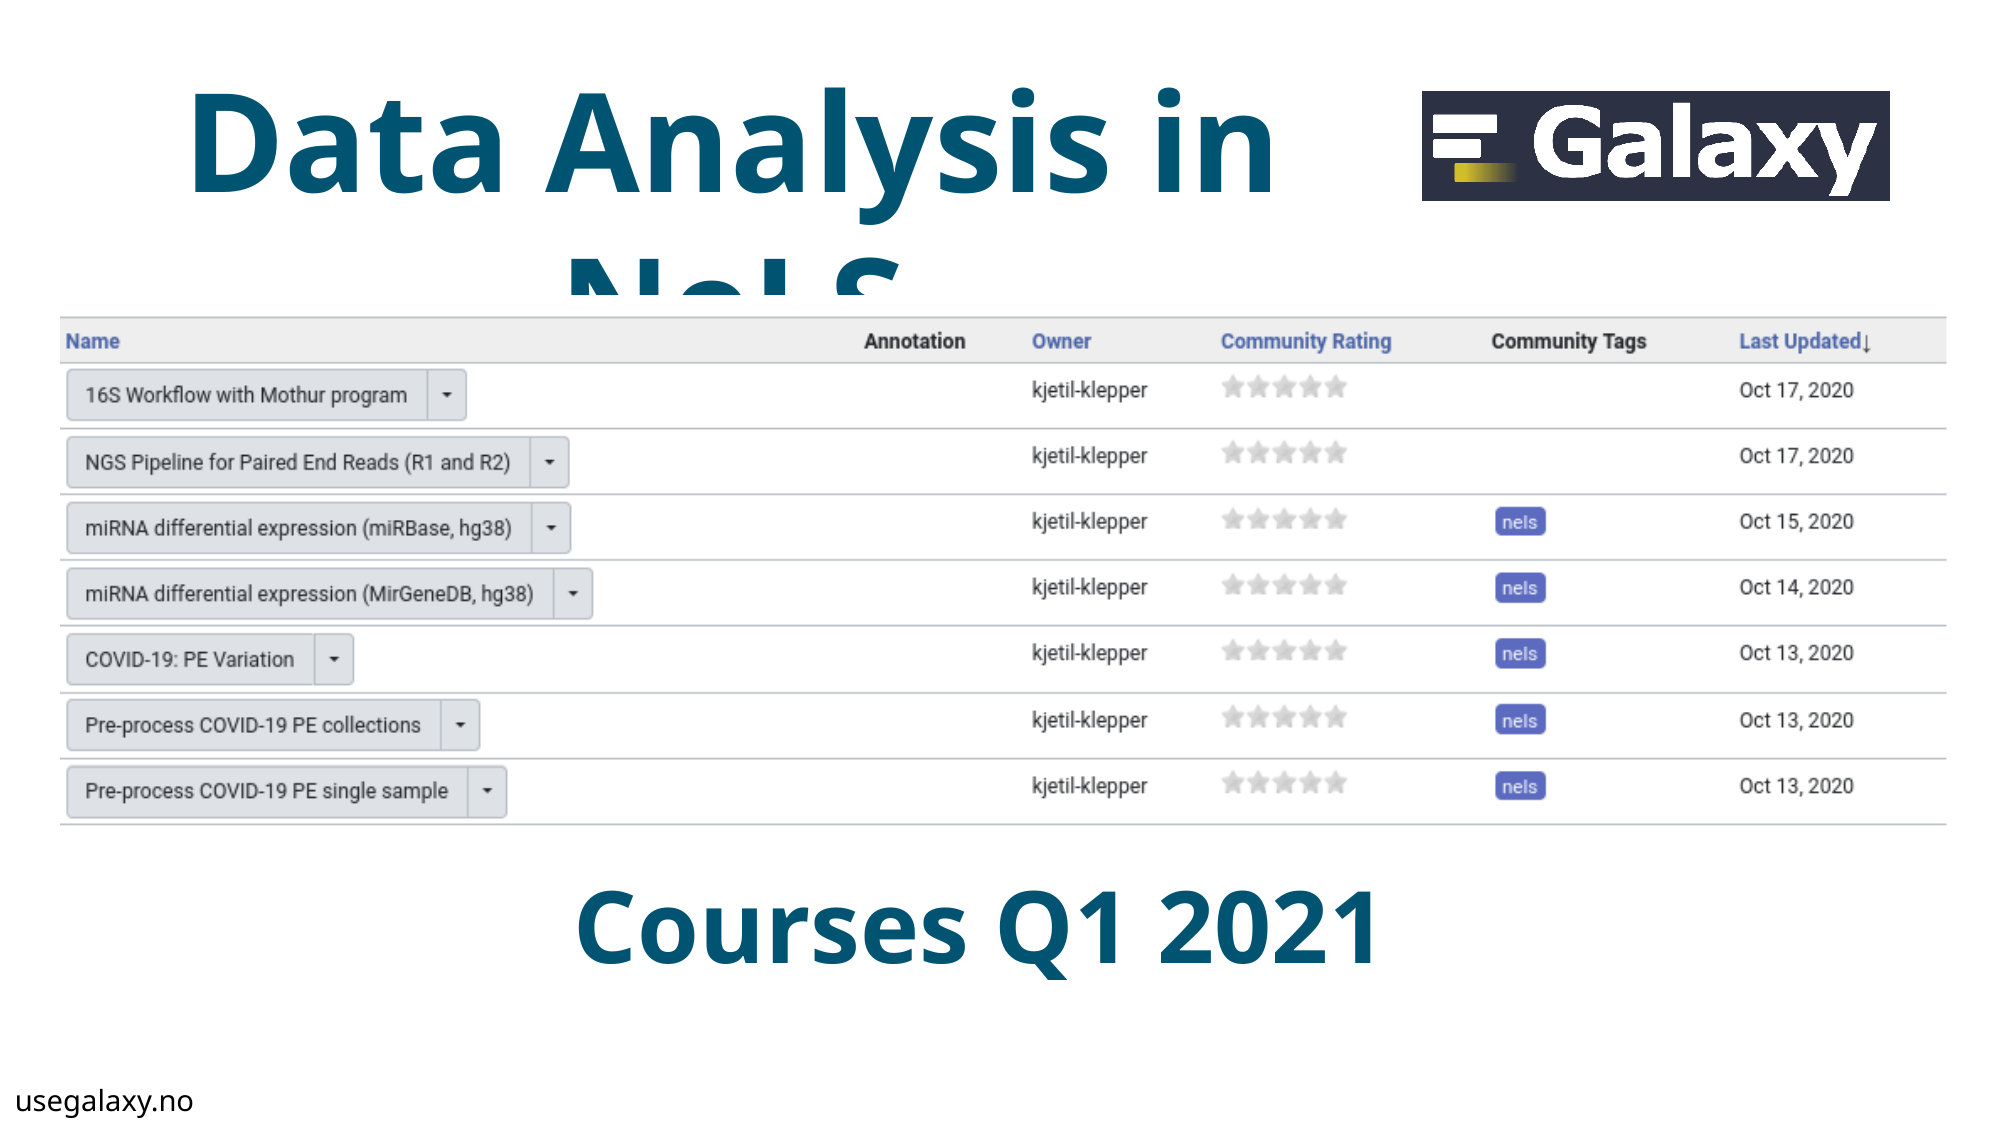

# Data Analysis in NeLS
Courses Q1 2021
usegalaxy.no